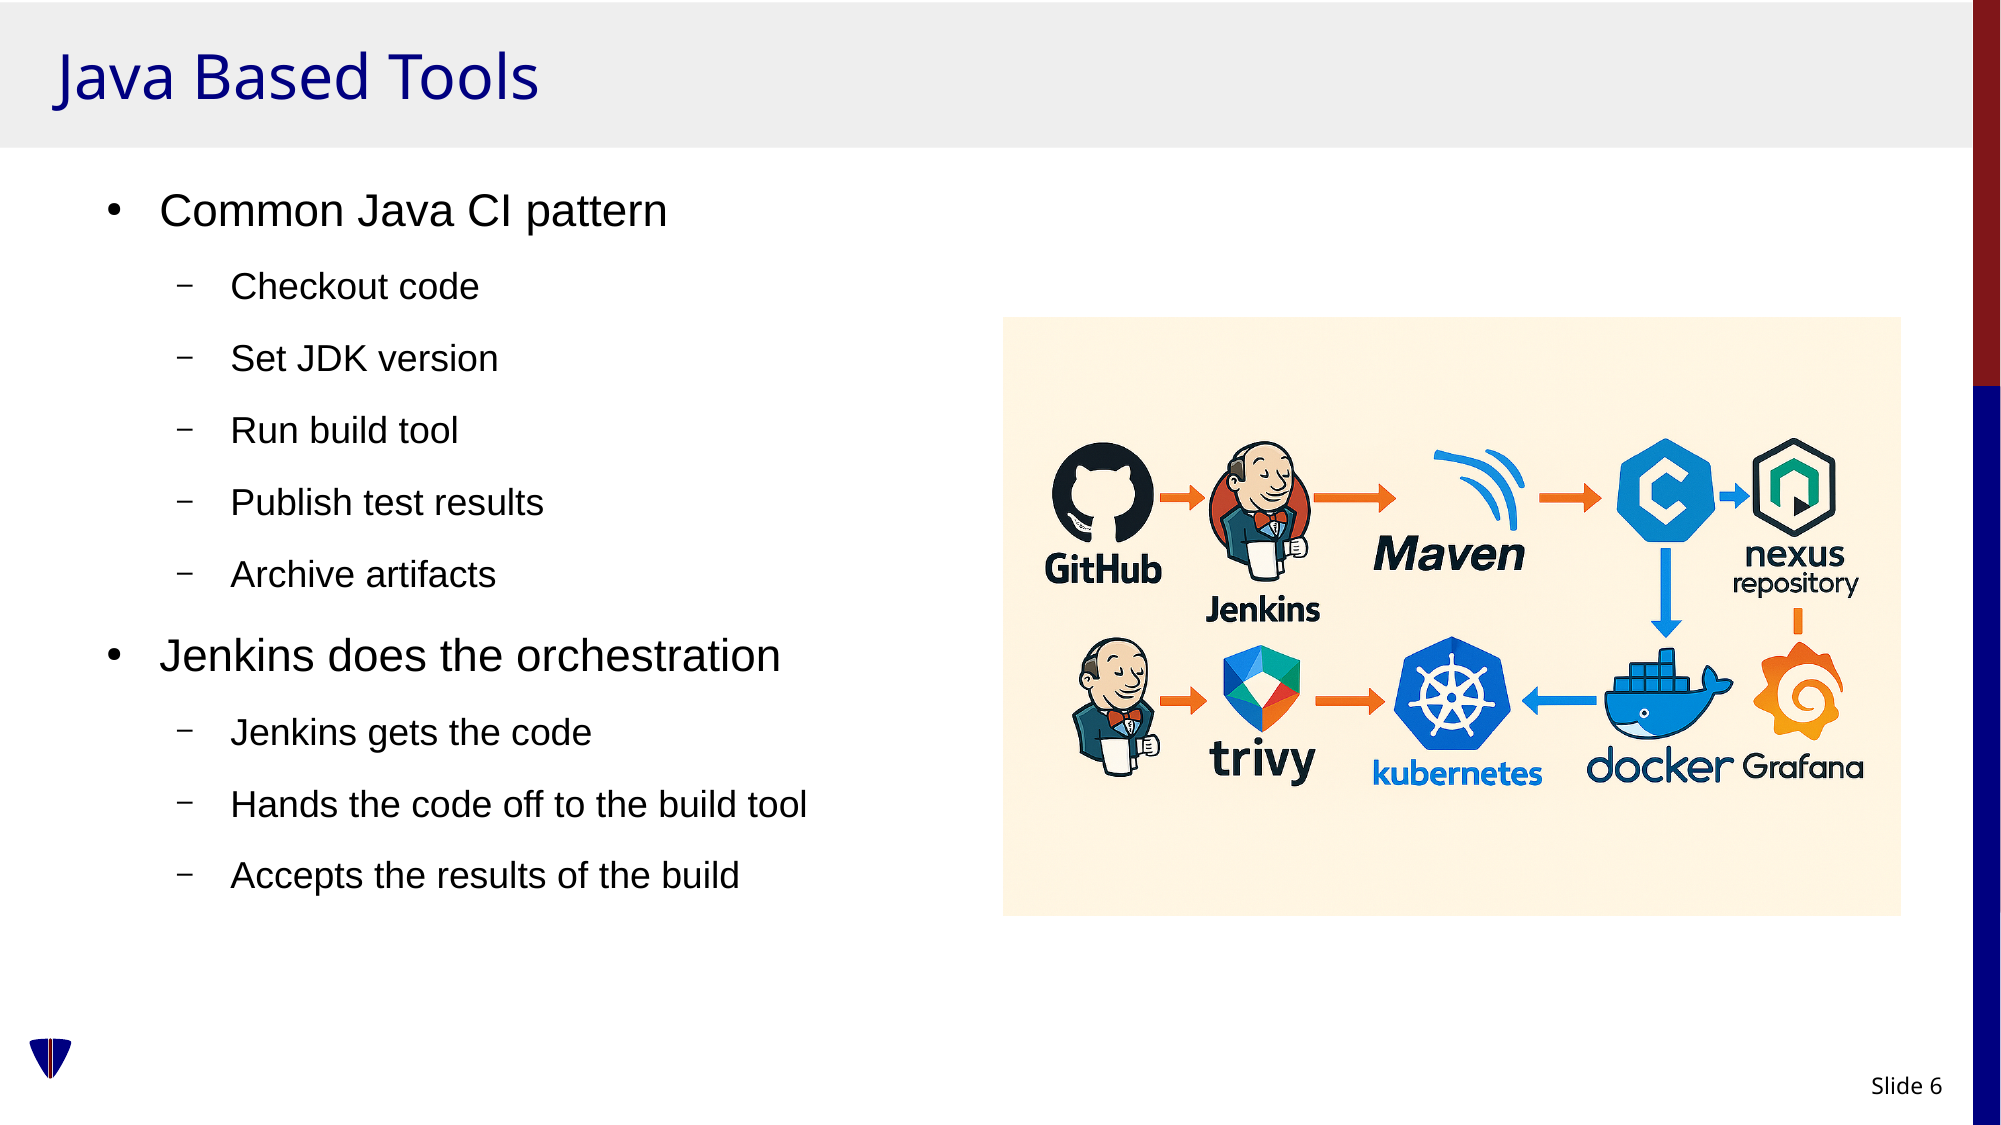

# Java Based Tools
Common Java CI pattern
Checkout code
Set JDK version
Run build tool
Publish test results
Archive artifacts
Jenkins does the orchestration
Jenkins gets the code
Hands the code off to the build tool
Accepts the results of the build